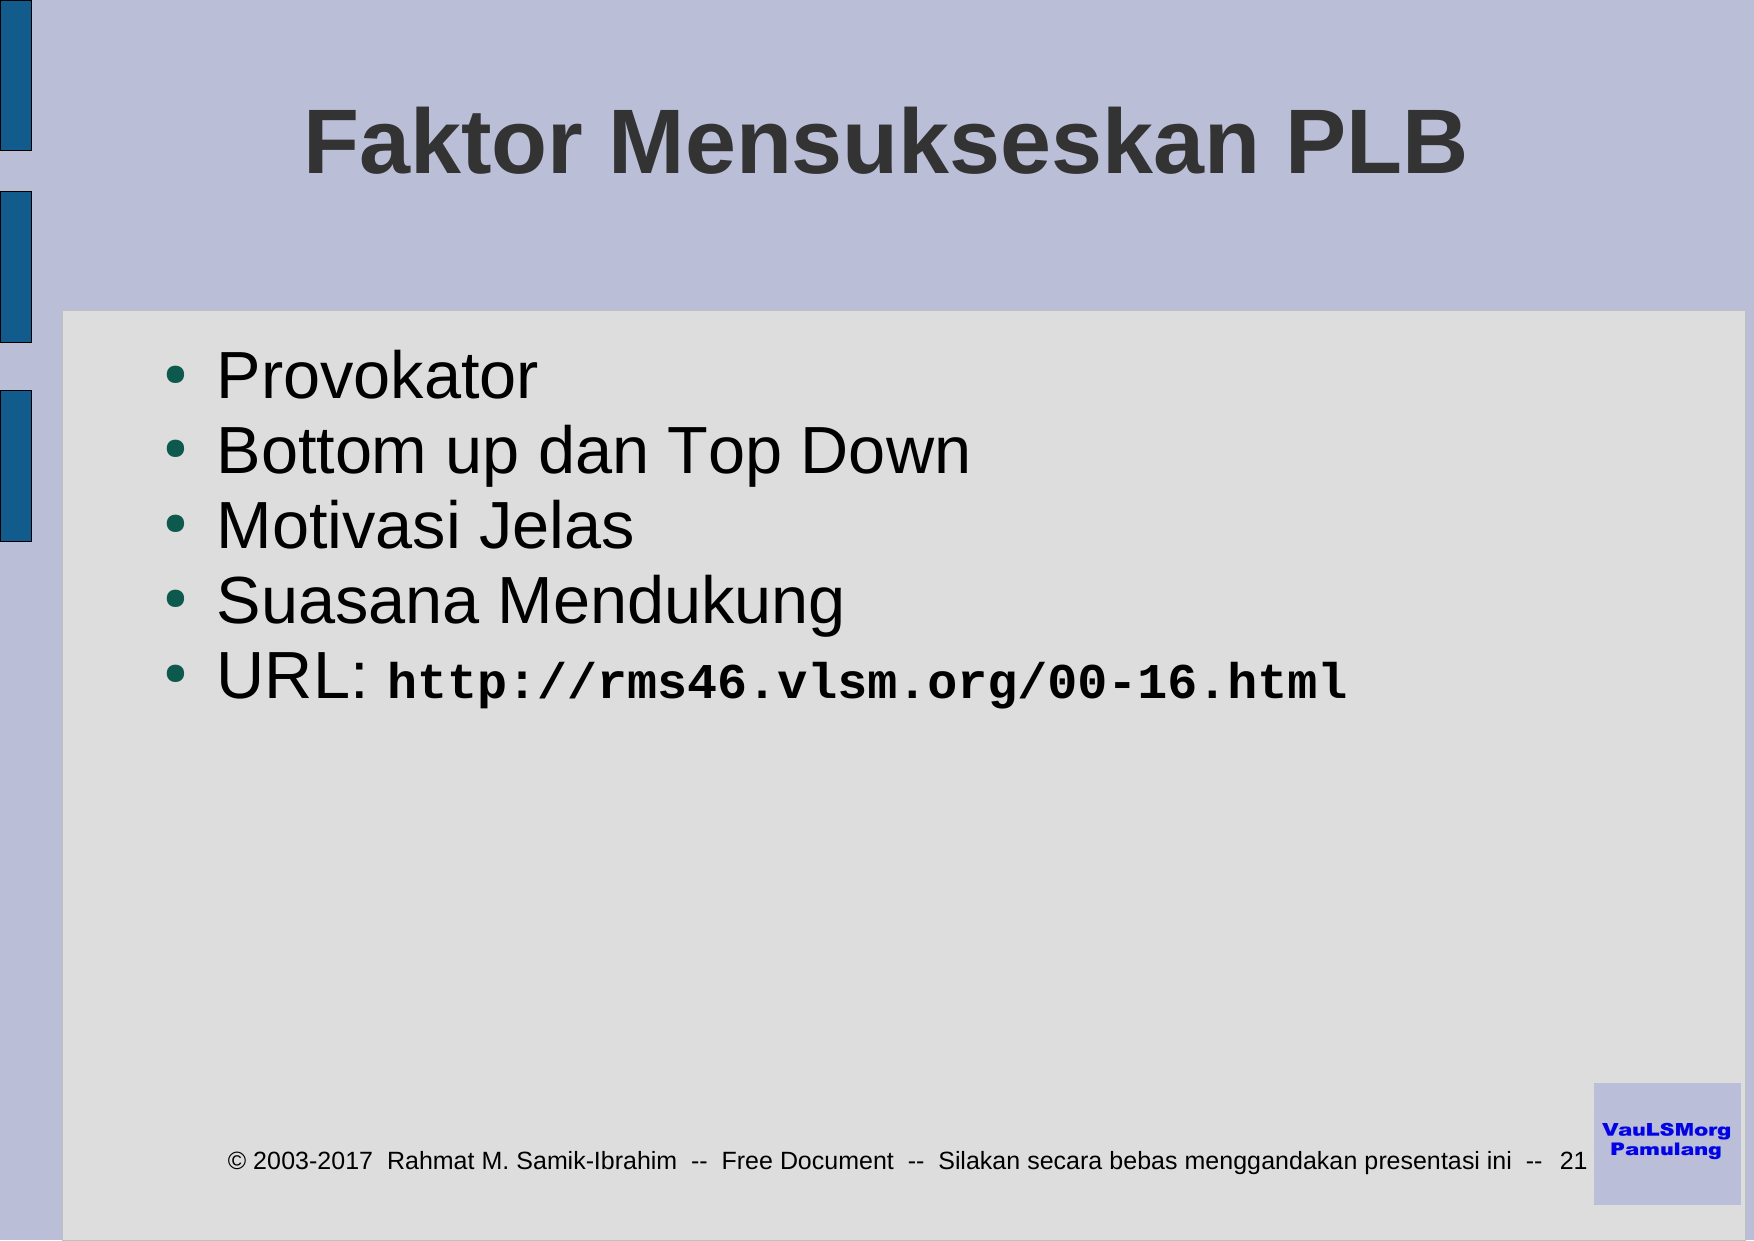

# Faktor Mensukseskan PLB
Provokator
Bottom up dan Top Down
Motivasi Jelas
Suasana Mendukung
URL: http://rms46.vlsm.org/00-16.html